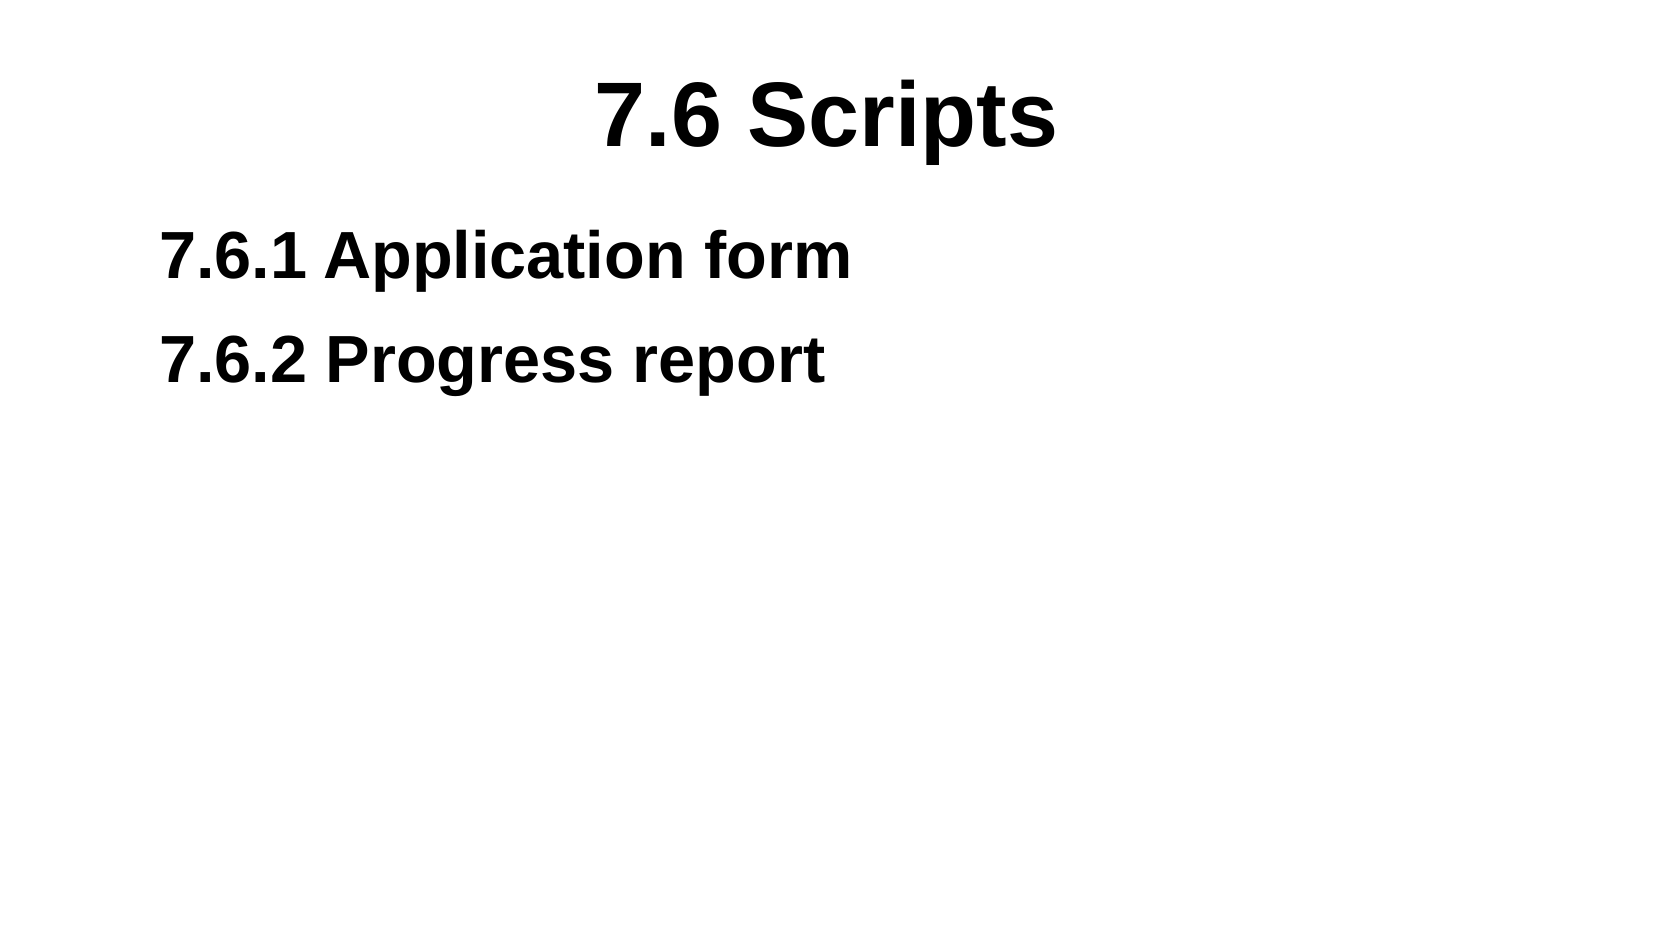

# 7.6 Scripts
7.6.1 Application form
7.6.2 Progress report